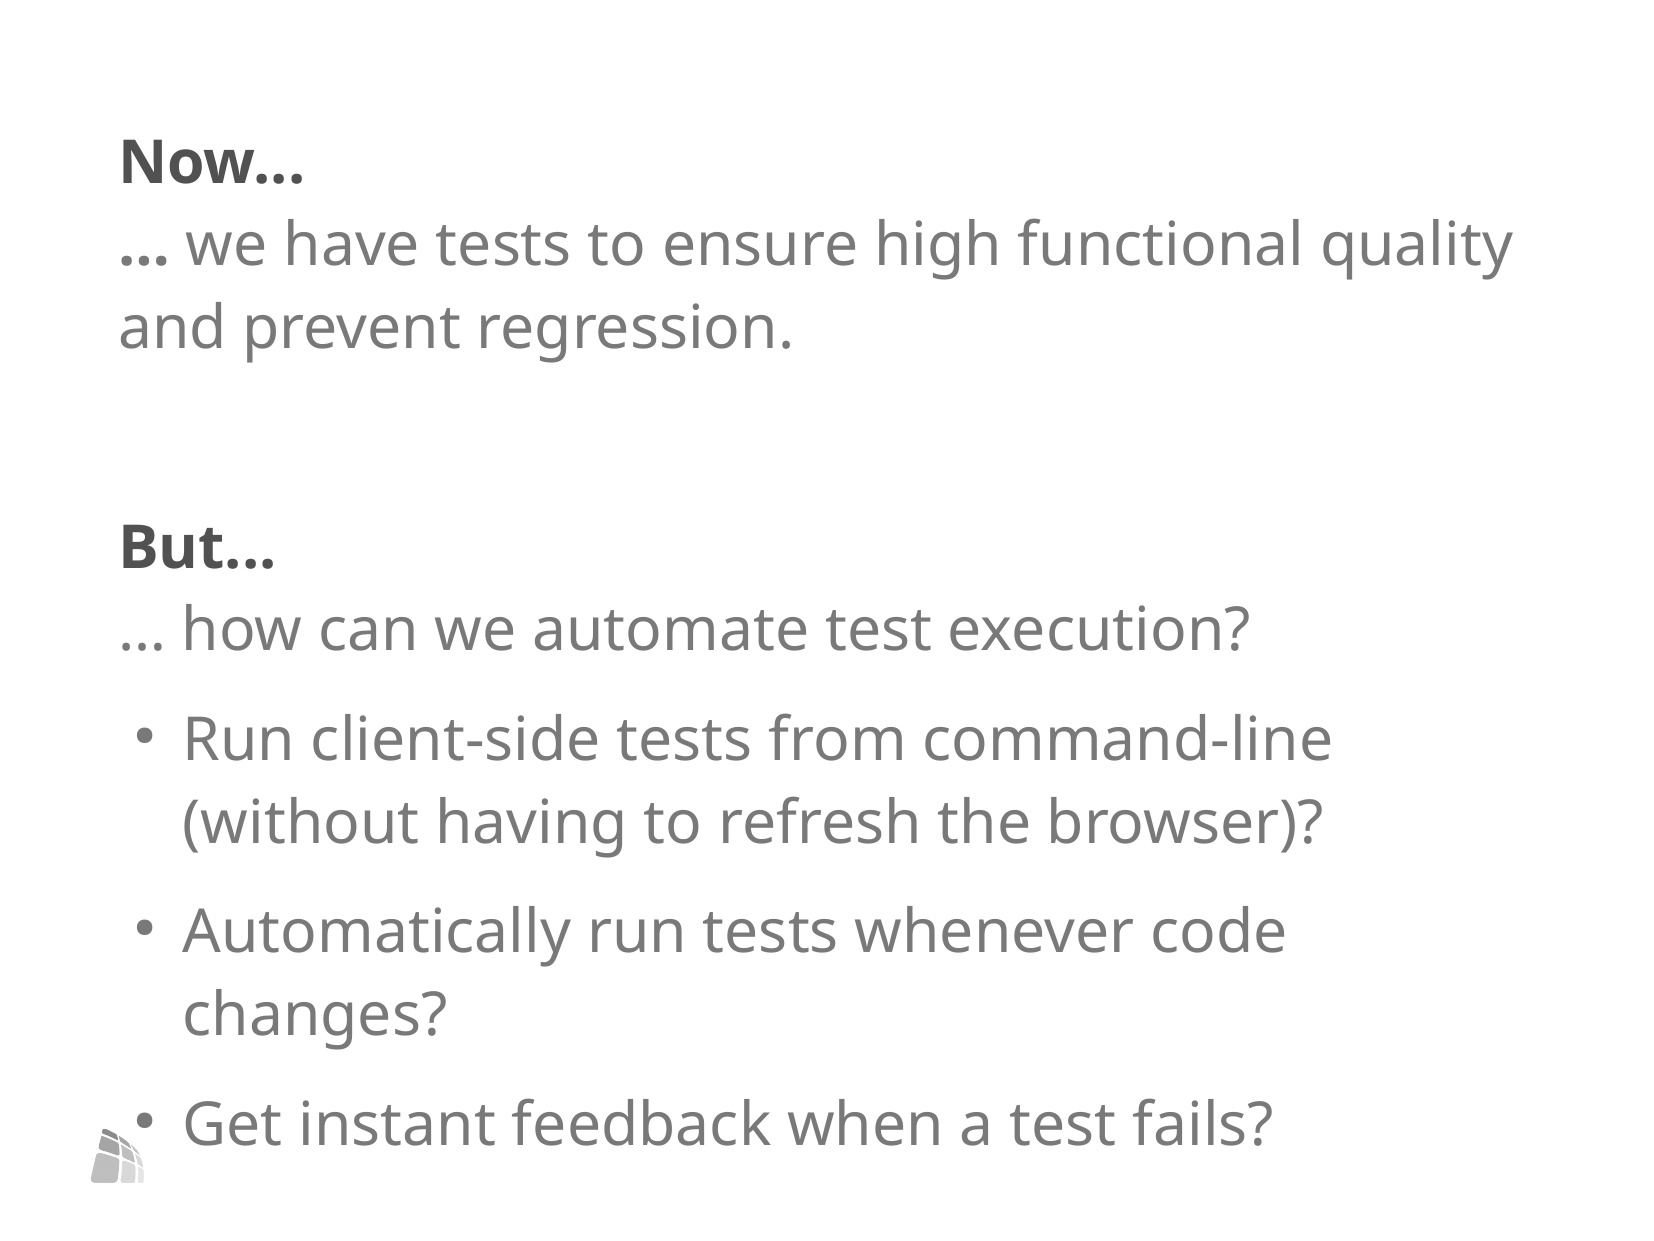

# Now... … we have tests to ensure high functional quality and prevent regression.
But...
… how can we automate test execution?
Run client-side tests from command-line
(without having to refresh the browser)?
Automatically run tests whenever code changes?
Get instant feedback when a test fails?